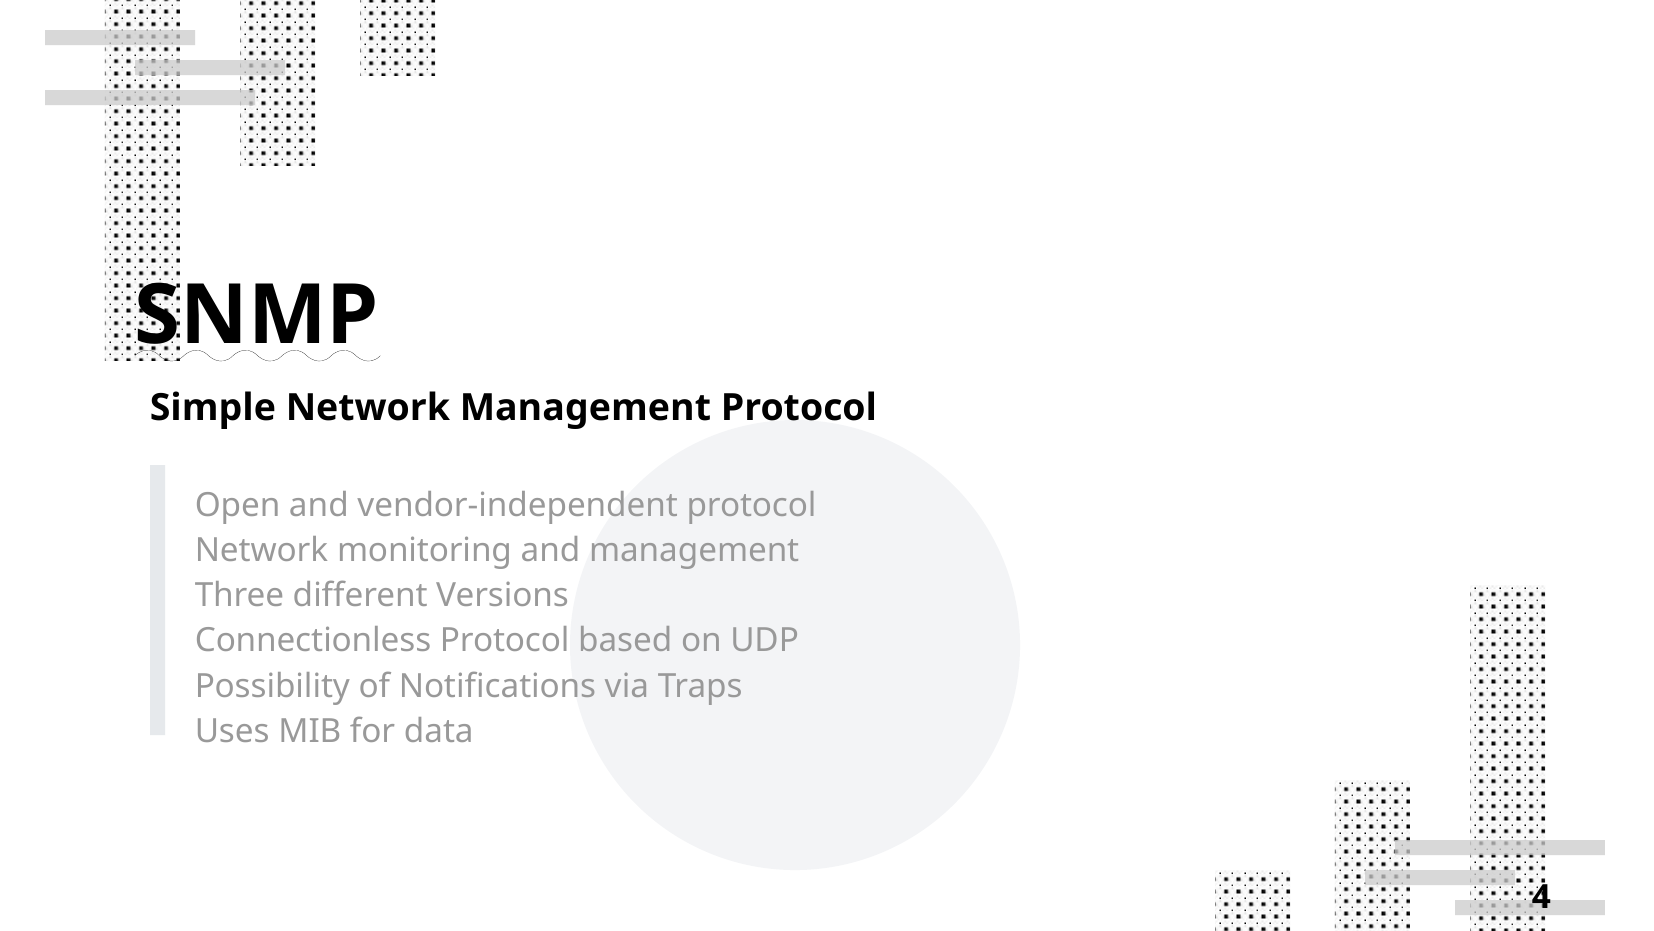

SNMP
Simple Network Management Protocol
Open and vendor-independent protocol
Network monitoring and management
Three different Versions
Connectionless Protocol based on UDP
Possibility of Notifications via Traps
Uses MIB for data